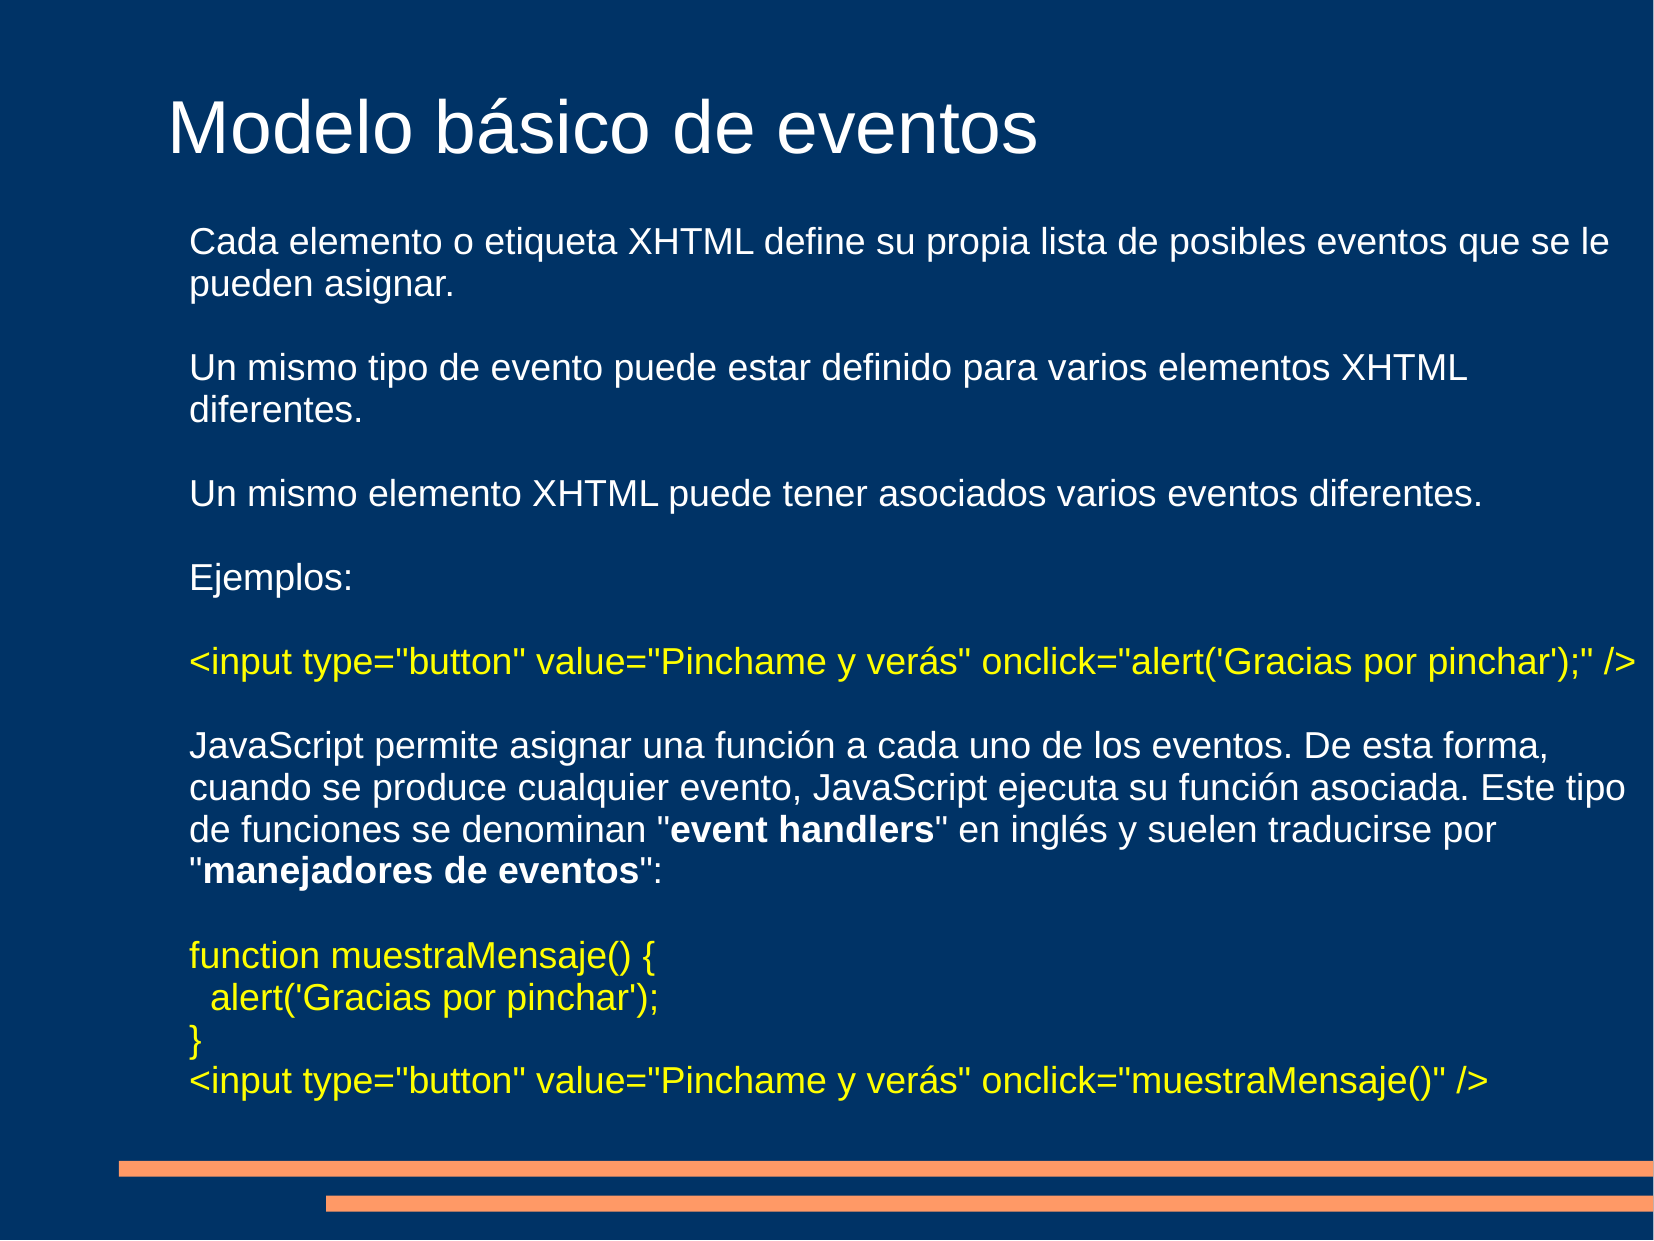

Modelo básico de eventos
Cada elemento o etiqueta XHTML define su propia lista de posibles eventos que se le pueden asignar.
Un mismo tipo de evento puede estar definido para varios elementos XHTML diferentes.
Un mismo elemento XHTML puede tener asociados varios eventos diferentes.
Ejemplos:
<input type="button" value="Pinchame y verás" onclick="alert('Gracias por pinchar');" />
JavaScript permite asignar una función a cada uno de los eventos. De esta forma, cuando se produce cualquier evento, JavaScript ejecuta su función asociada. Este tipo de funciones se denominan "event handlers" en inglés y suelen traducirse por "manejadores de eventos":
function muestraMensaje() {
 alert('Gracias por pinchar');
}
<input type="button" value="Pinchame y verás" onclick="muestraMensaje()" />